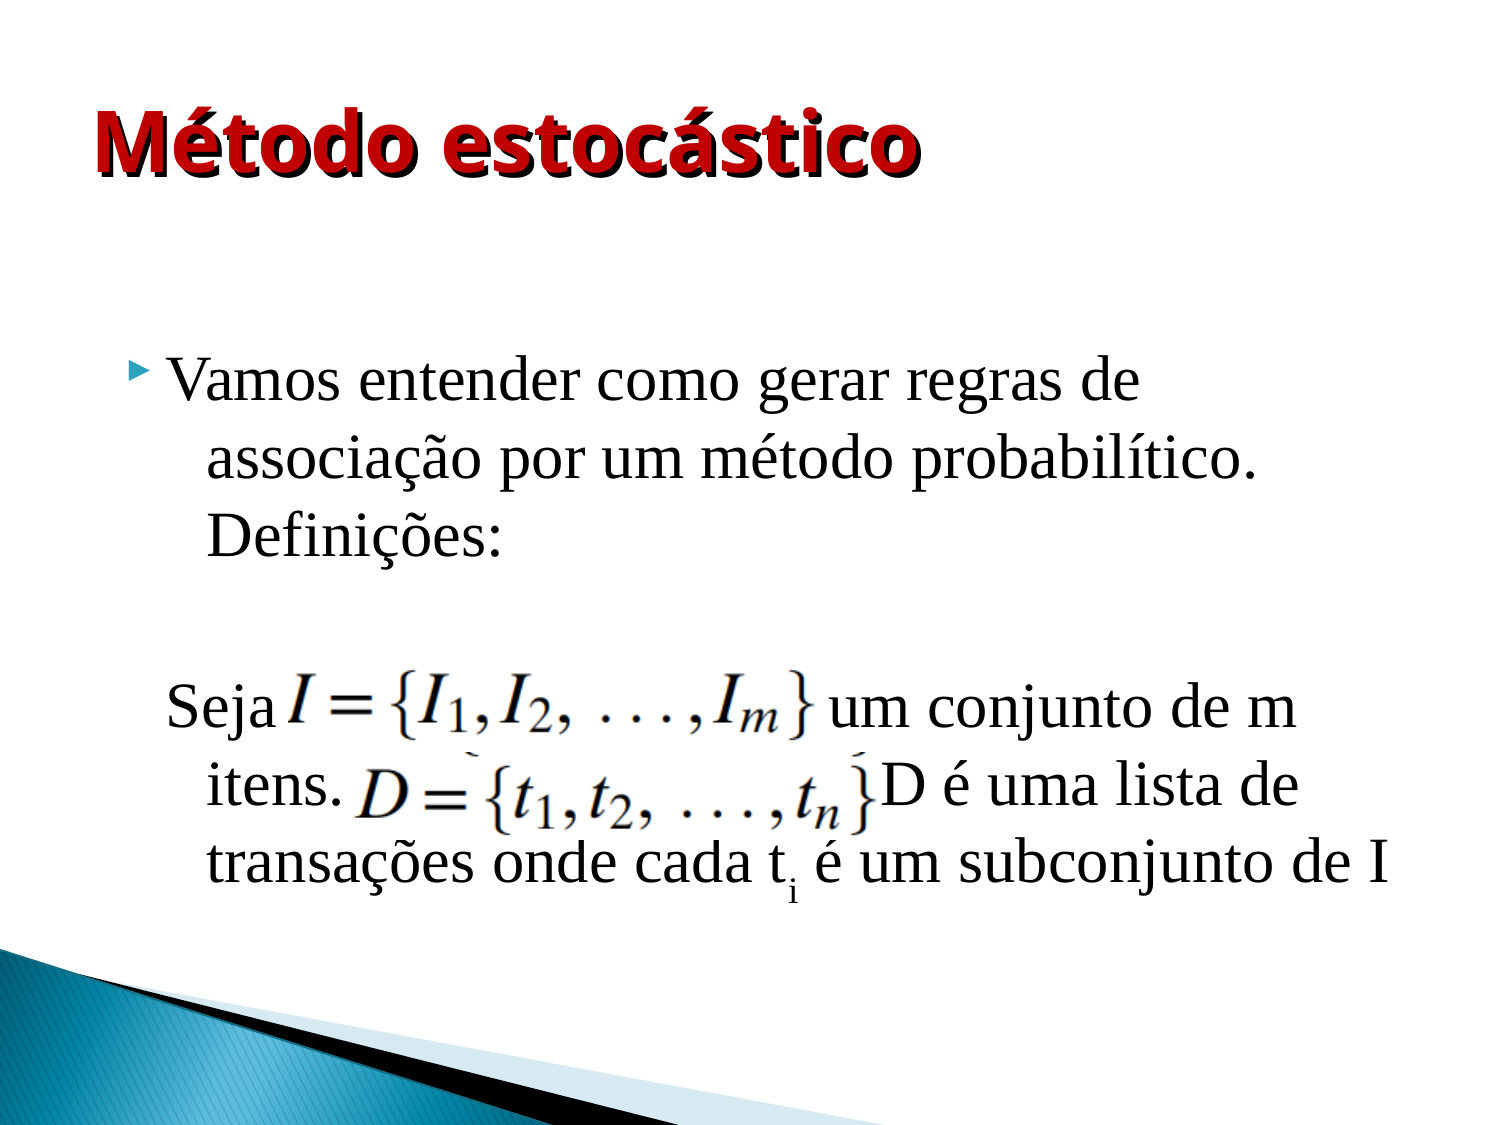

Método estocástico
# Vamos entender como gerar regras de associação por um método probabilítico. Definições:
Seja um conjunto de m itens. D é uma lista de transações onde cada ti é um subconjunto de I